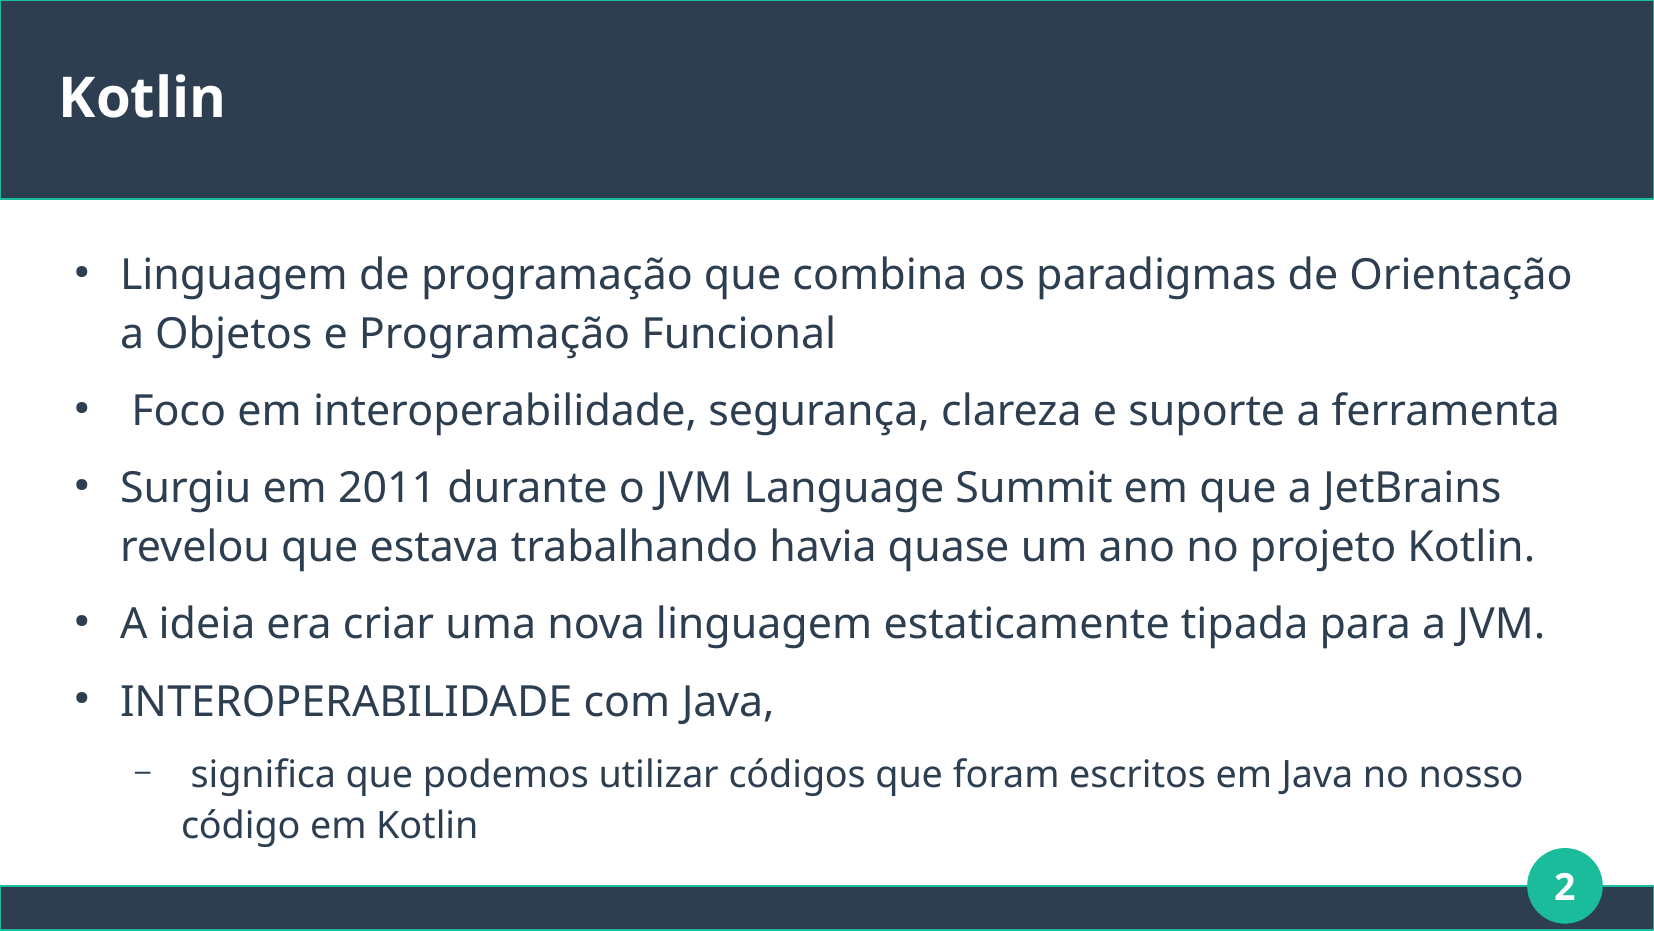

# Kotlin
Linguagem de programação que combina os paradigmas de Orientação a Objetos e Programação Funcional
 Foco em interoperabilidade, segurança, clareza e suporte a ferramenta
Surgiu em 2011 durante o JVM Language Summit em que a JetBrains revelou que estava trabalhando havia quase um ano no projeto Kotlin.
A ideia era criar uma nova linguagem estaticamente tipada para a JVM.
INTEROPERABILIDADE com Java,
 significa que podemos utilizar códigos que foram escritos em Java no nosso código em Kotlin
2